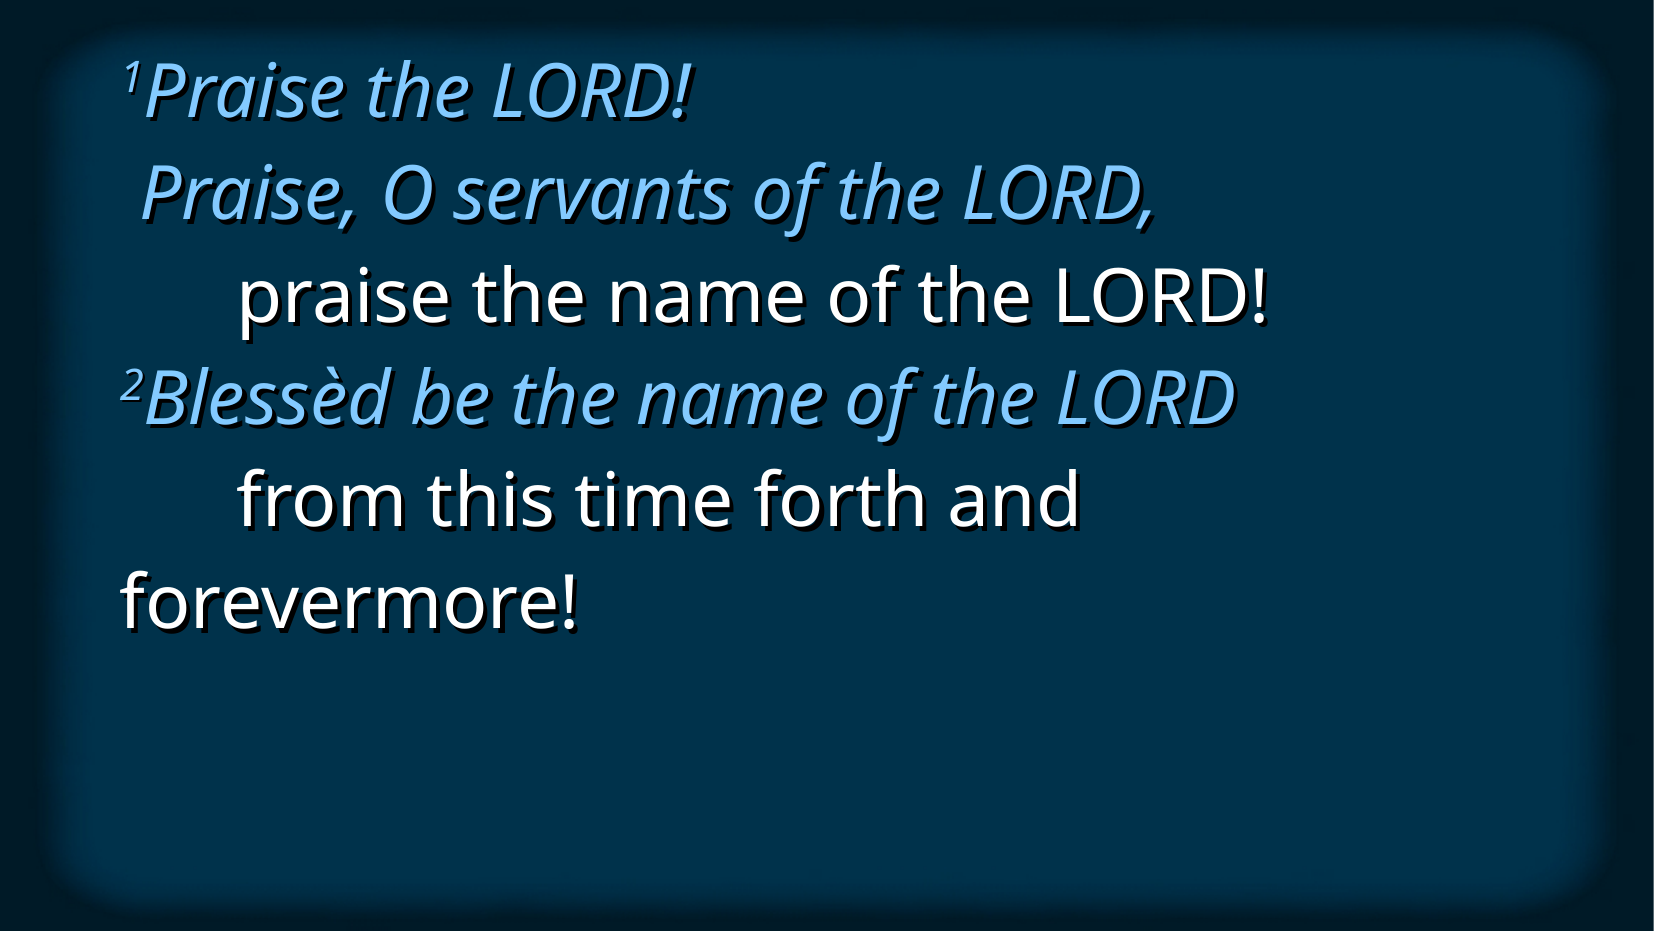

1Praise the LORD!
 Praise, O servants of the LORD,
 praise the name of the LORD!
2Blessèd be the name of the LORD
 from this time forth and forevermore!